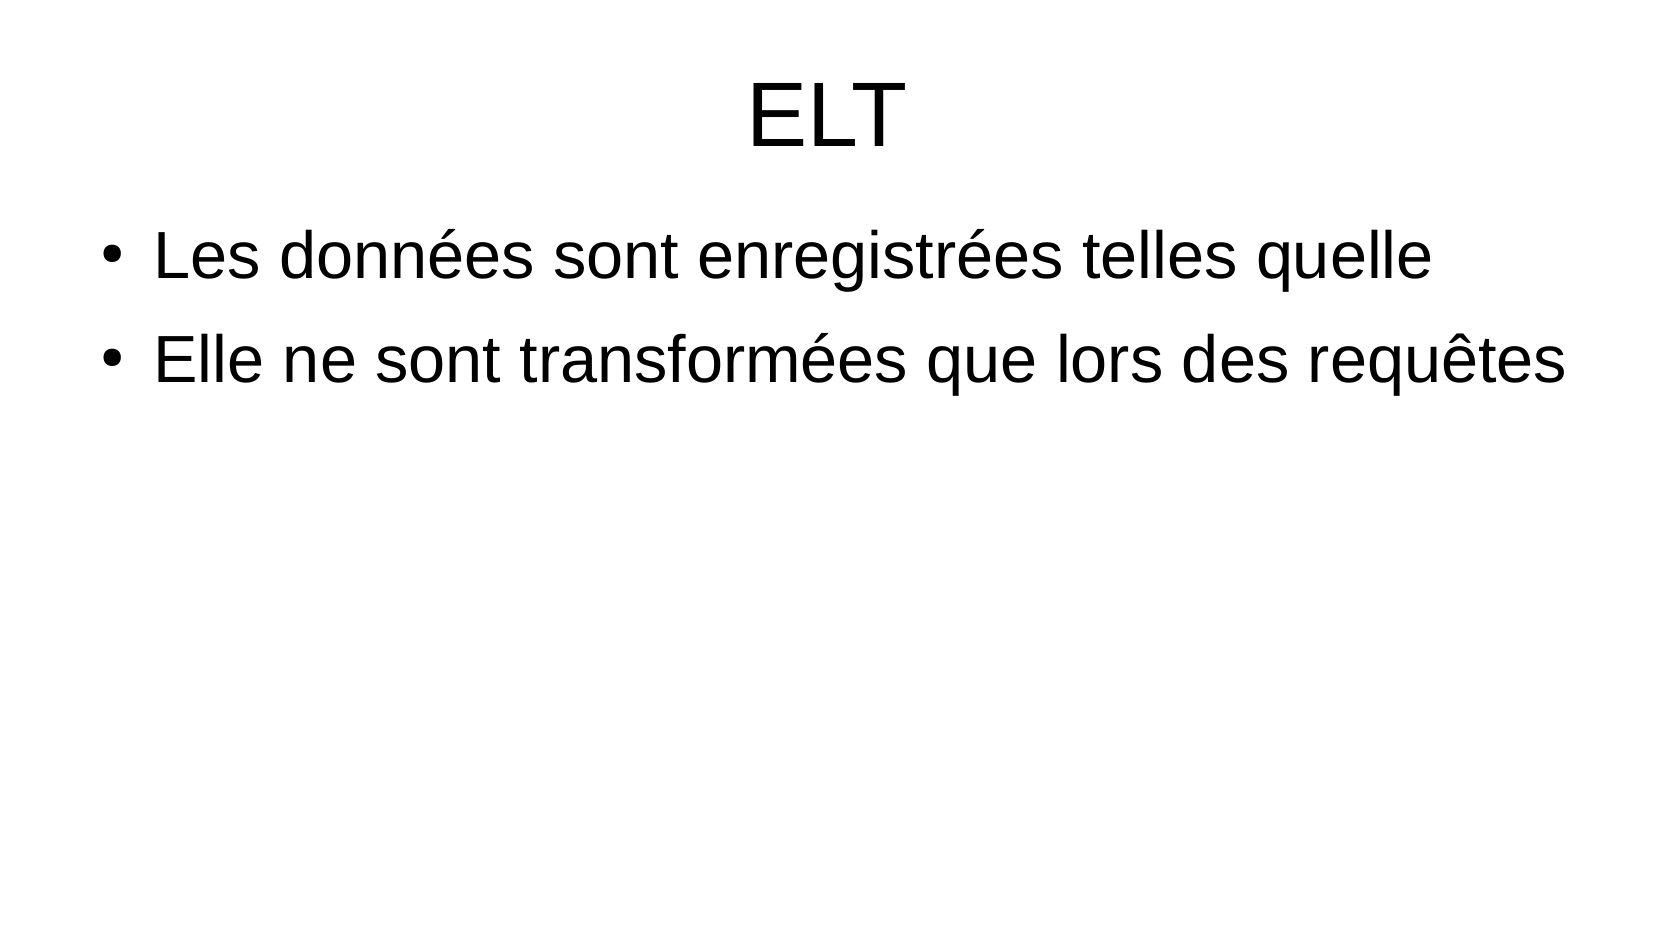

# ELT
Les données sont enregistrées telles quelle
Elle ne sont transformées que lors des requêtes